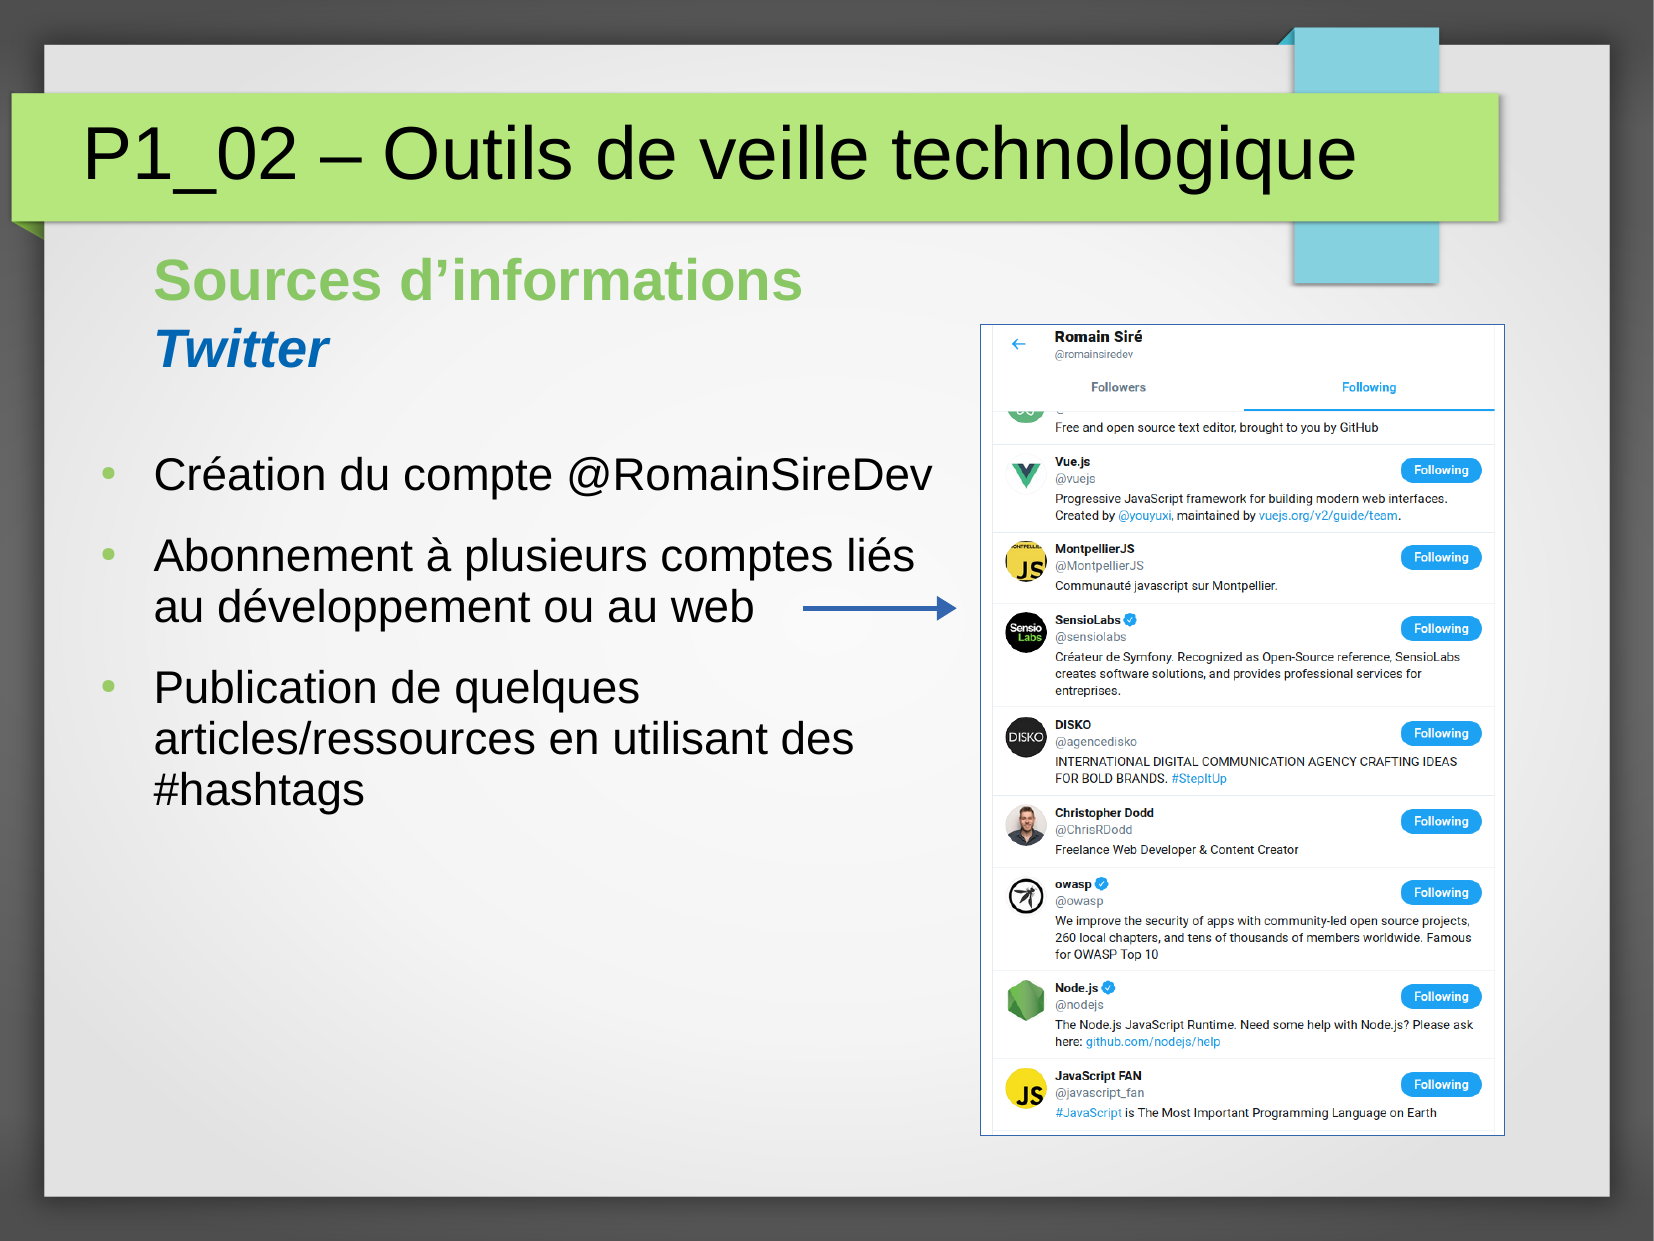

# P1_02 – Outils de veille technologique
Sources d’informations
Twitter
Création du compte @RomainSireDev
Abonnement à plusieurs comptes liés au développement ou au web
Publication de quelques articles/ressources en utilisant des #hashtags